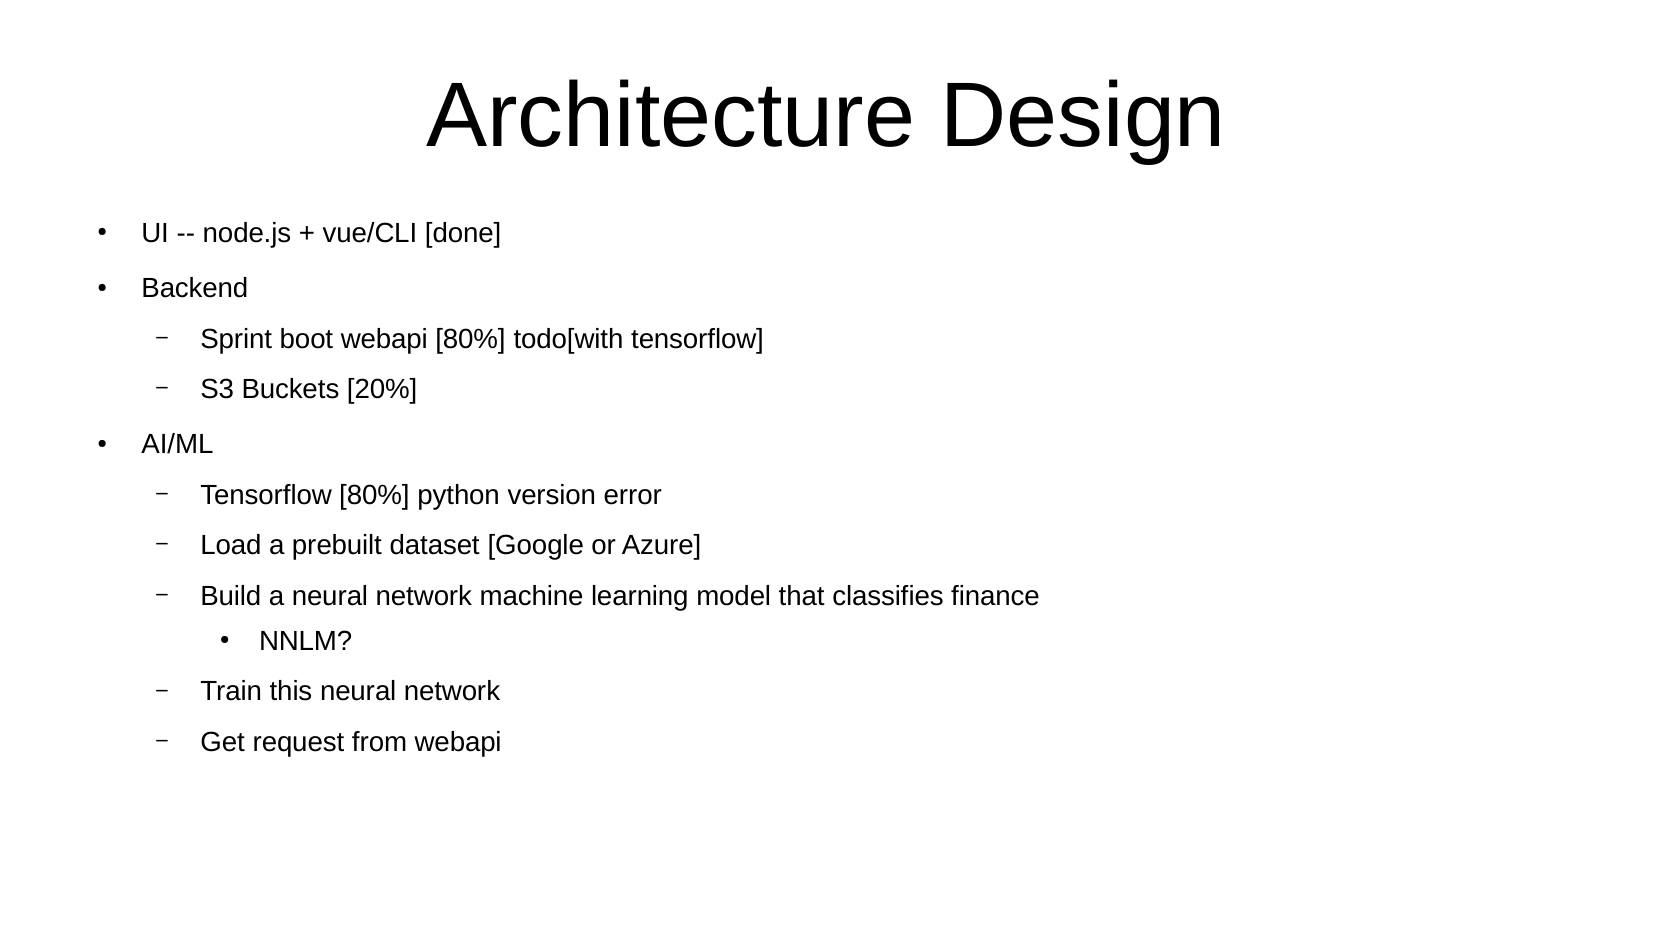

# Architecture Design
UI -- node.js + vue/CLI [done]
Backend
Sprint boot webapi [80%] todo[with tensorflow]
S3 Buckets [20%]
AI/ML
Tensorflow [80%] python version error
Load a prebuilt dataset [Google or Azure]
Build a neural network machine learning model that classifies finance
NNLM?
Train this neural network
Get request from webapi